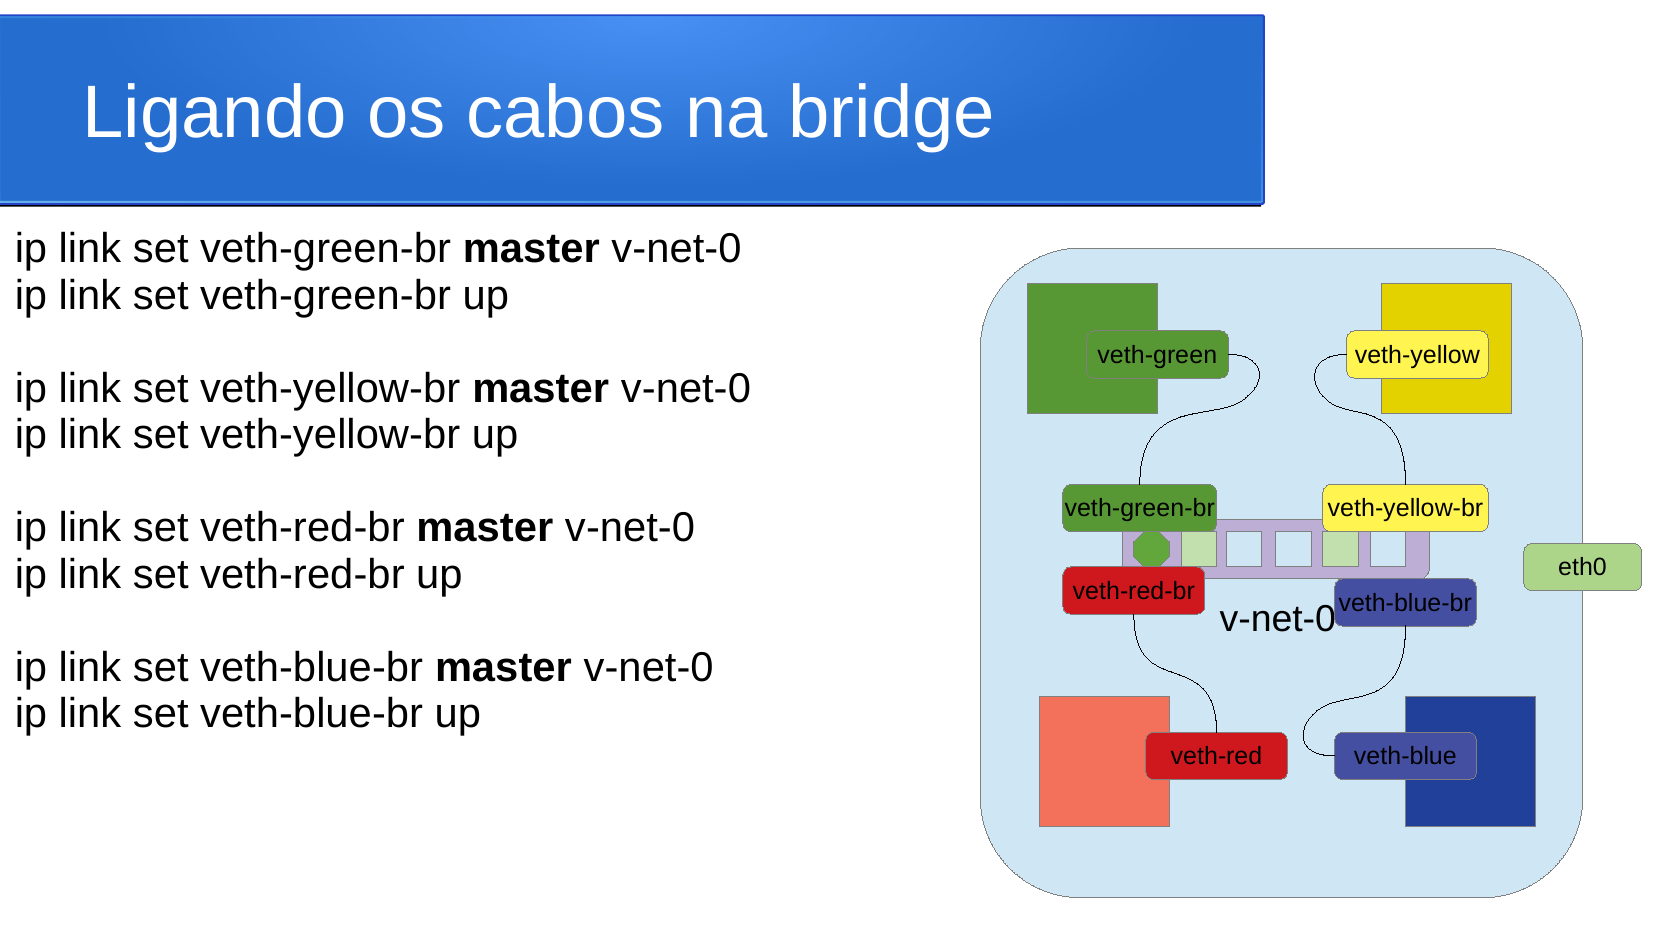

# Ligando os cabos na bridge
ip link set veth-green-br master v-net-0
ip link set veth-green-br up
ip link set veth-yellow-br master v-net-0
ip link set veth-yellow-br up
ip link set veth-red-br master v-net-0
ip link set veth-red-br up
ip link set veth-blue-br master v-net-0
ip link set veth-blue-br up
root@machine~ ip netns exec green ping 192.168.15.2
veth-green
veth-yellow
veth-green-br
veth-yellow-br
eth0
veth-red-br
veth-blue-br
root@machine~ ip netns
green
yellow
v-net-0
veth-red
veth-blue